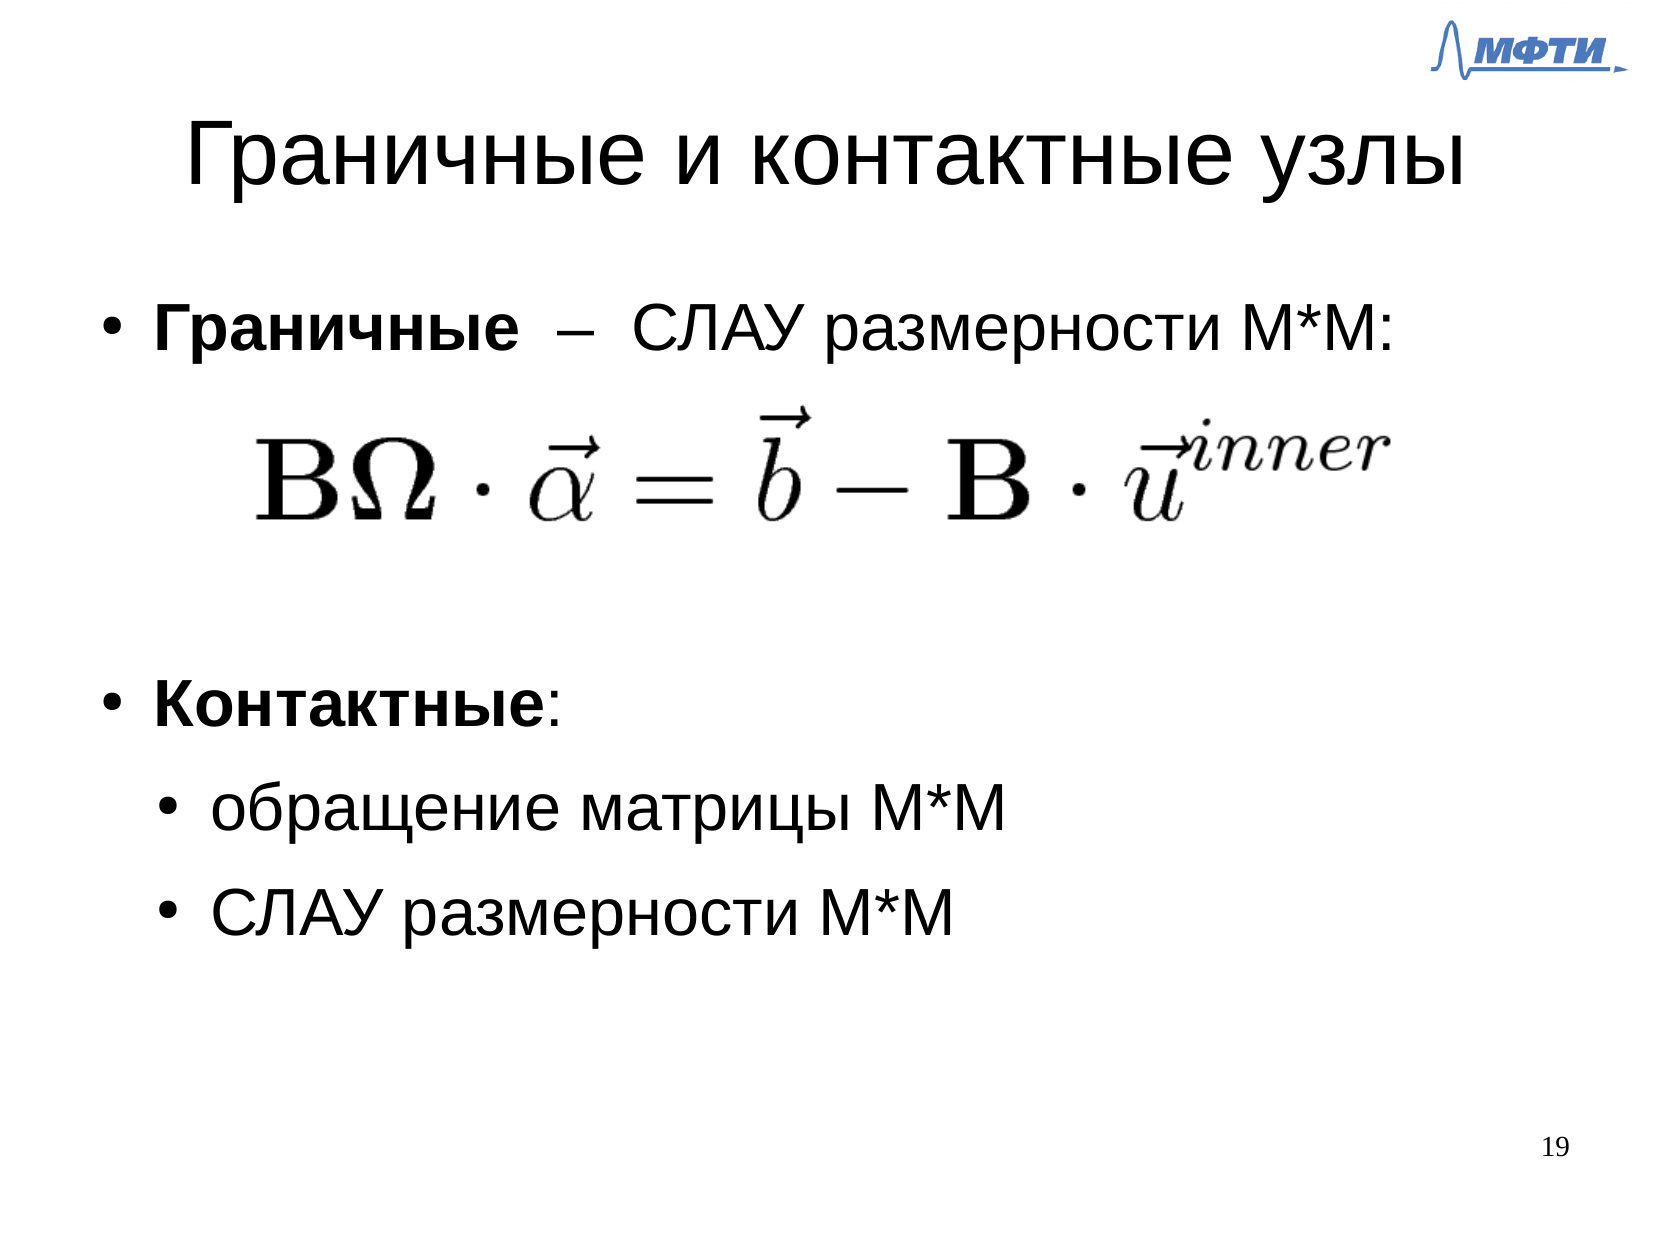

# Граничные и контактные узлы
Граничные – СЛАУ размерности M*M:
Контактные:
 обращение матрицы M*M
 СЛАУ размерности М*М
19